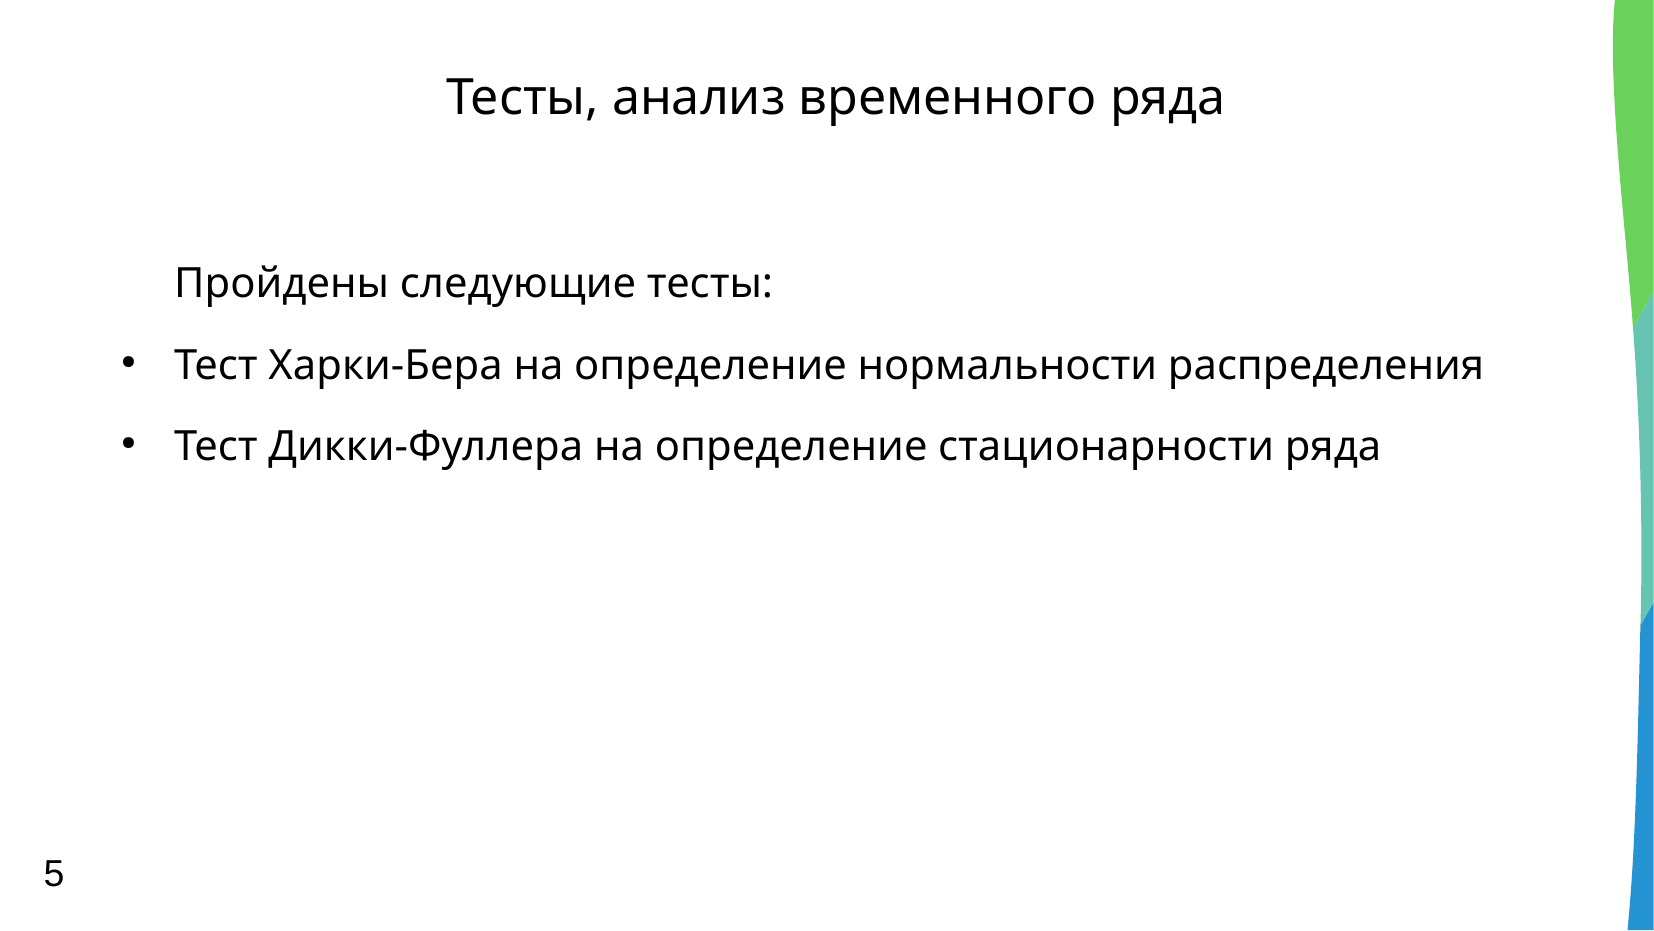

# Тесты, анализ временного ряда
Пройдены следующие тесты:
Тест Харки-Бера на определение нормальности распределения
Тест Дикки-Фуллера на определение стационарности ряда